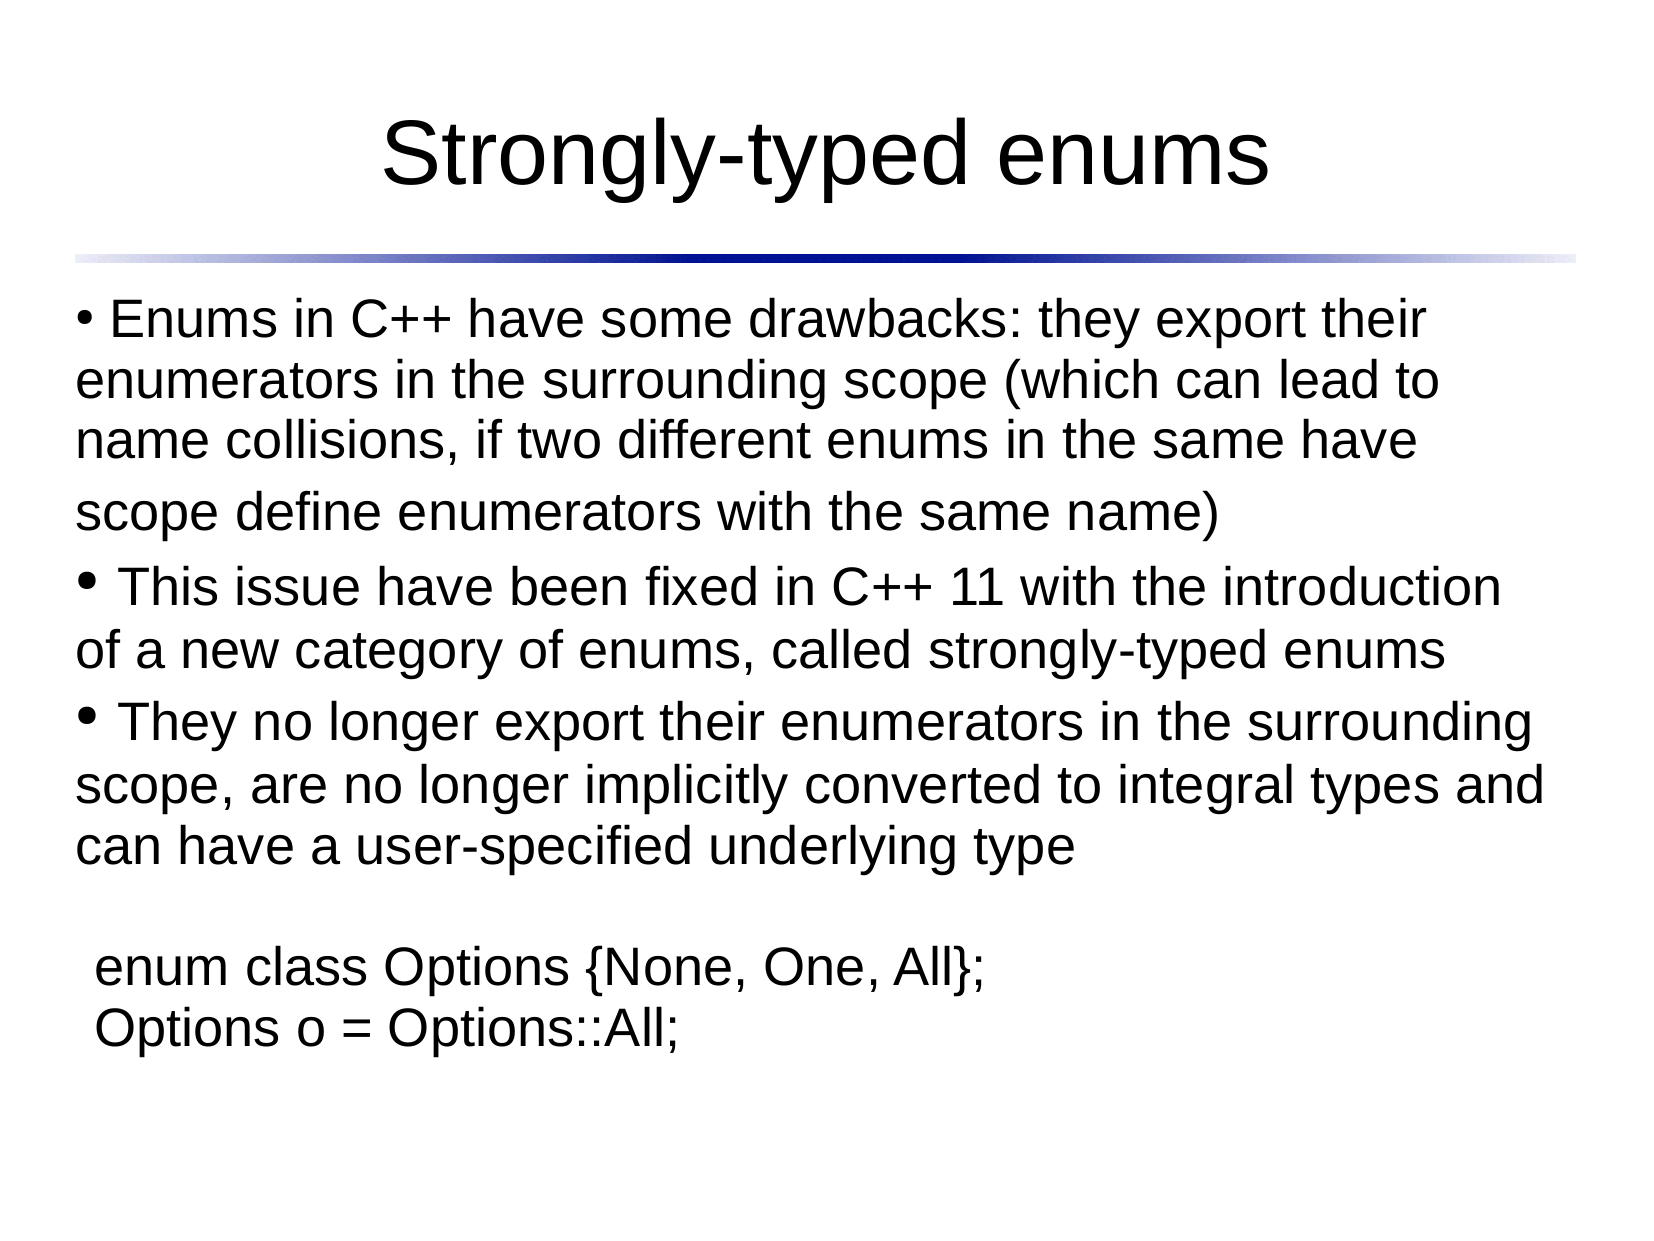

# Strongly-typed enums
 Enums in C++ have some drawbacks: they export their enumerators in the surrounding scope (which can lead to name collisions, if two different enums in the same have scope define enumerators with the same name)
 This issue have been fixed in C++ 11 with the introduction of a new category of enums, called strongly-typed enums
 They no longer export their enumerators in the surrounding scope, are no longer implicitly converted to integral types and can have a user-specified underlying type
enum class Options {None, One, All};
Options o = Options::All;